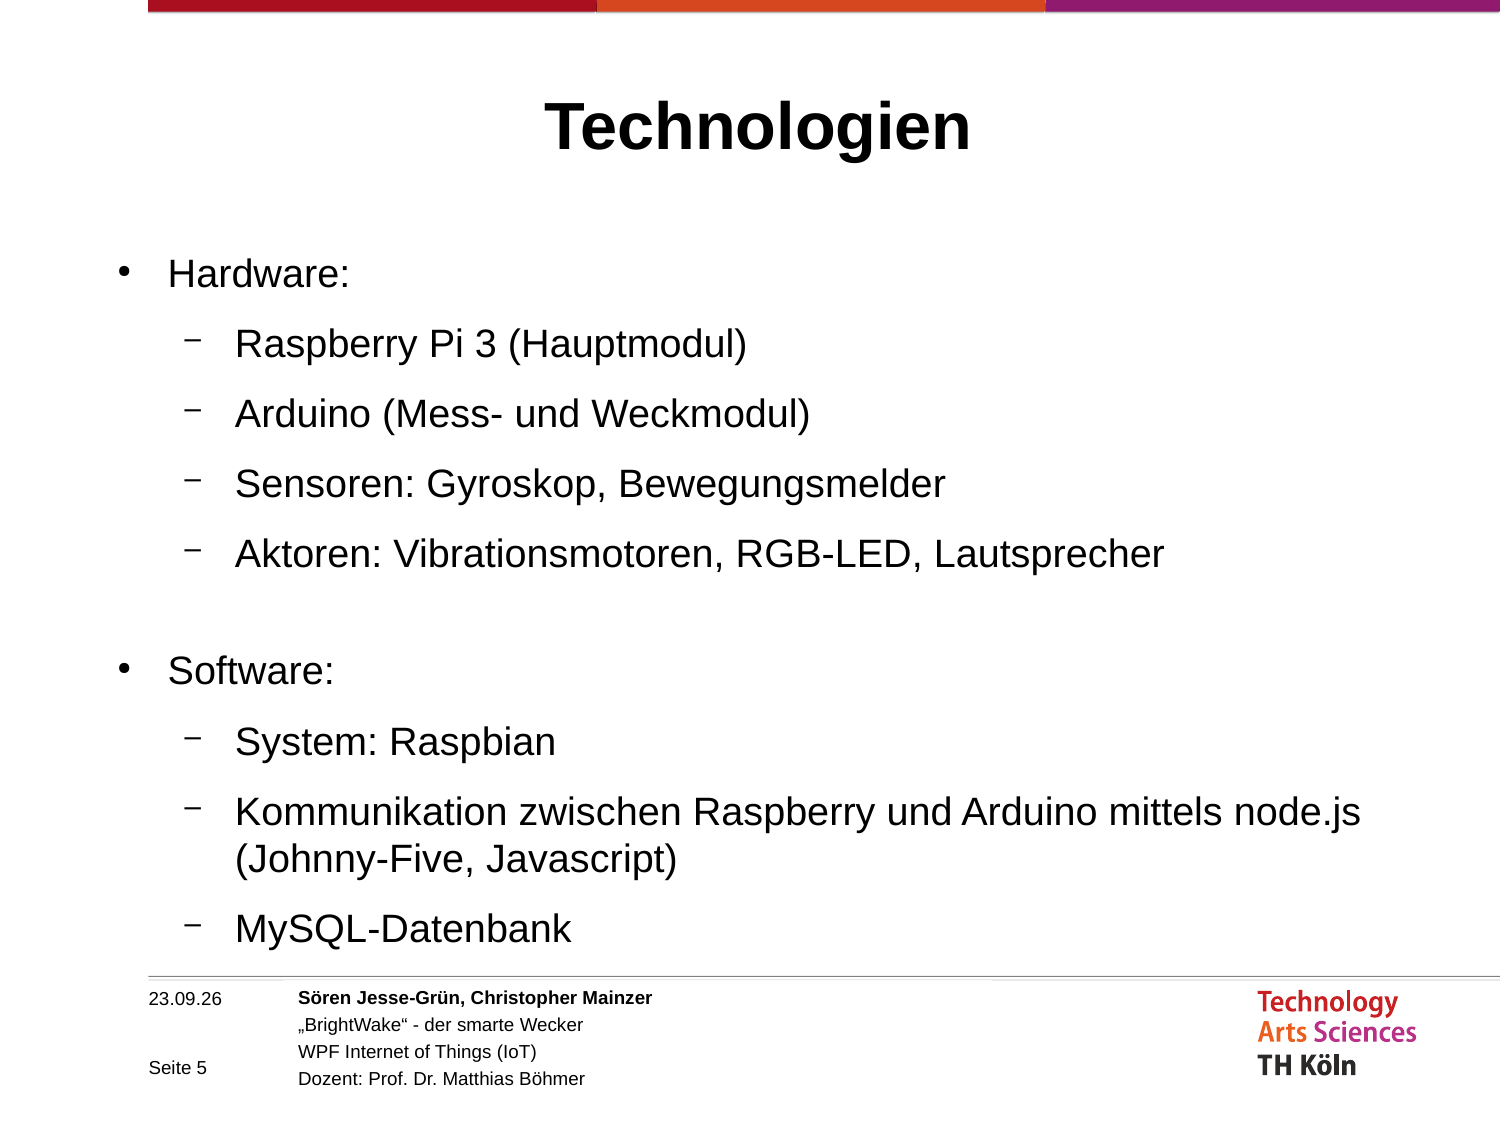

# Technologien
Hardware:
Raspberry Pi 3 (Hauptmodul)
Arduino (Mess- und Weckmodul)
Sensoren: Gyroskop, Bewegungsmelder
Aktoren: Vibrationsmotoren, RGB-LED, Lautsprecher
Software:
System: Raspbian
Kommunikation zwischen Raspberry und Arduino mittels node.js (Johnny-Five, Javascript)
MySQL-Datenbank
Sören Jesse-Grün, Christopher Mainzer
„BrightWake“ - der smarte Wecker
WPF Internet of Things (IoT)
Dozent: Prof. Dr. Matthias Böhmer
07.06.16
5